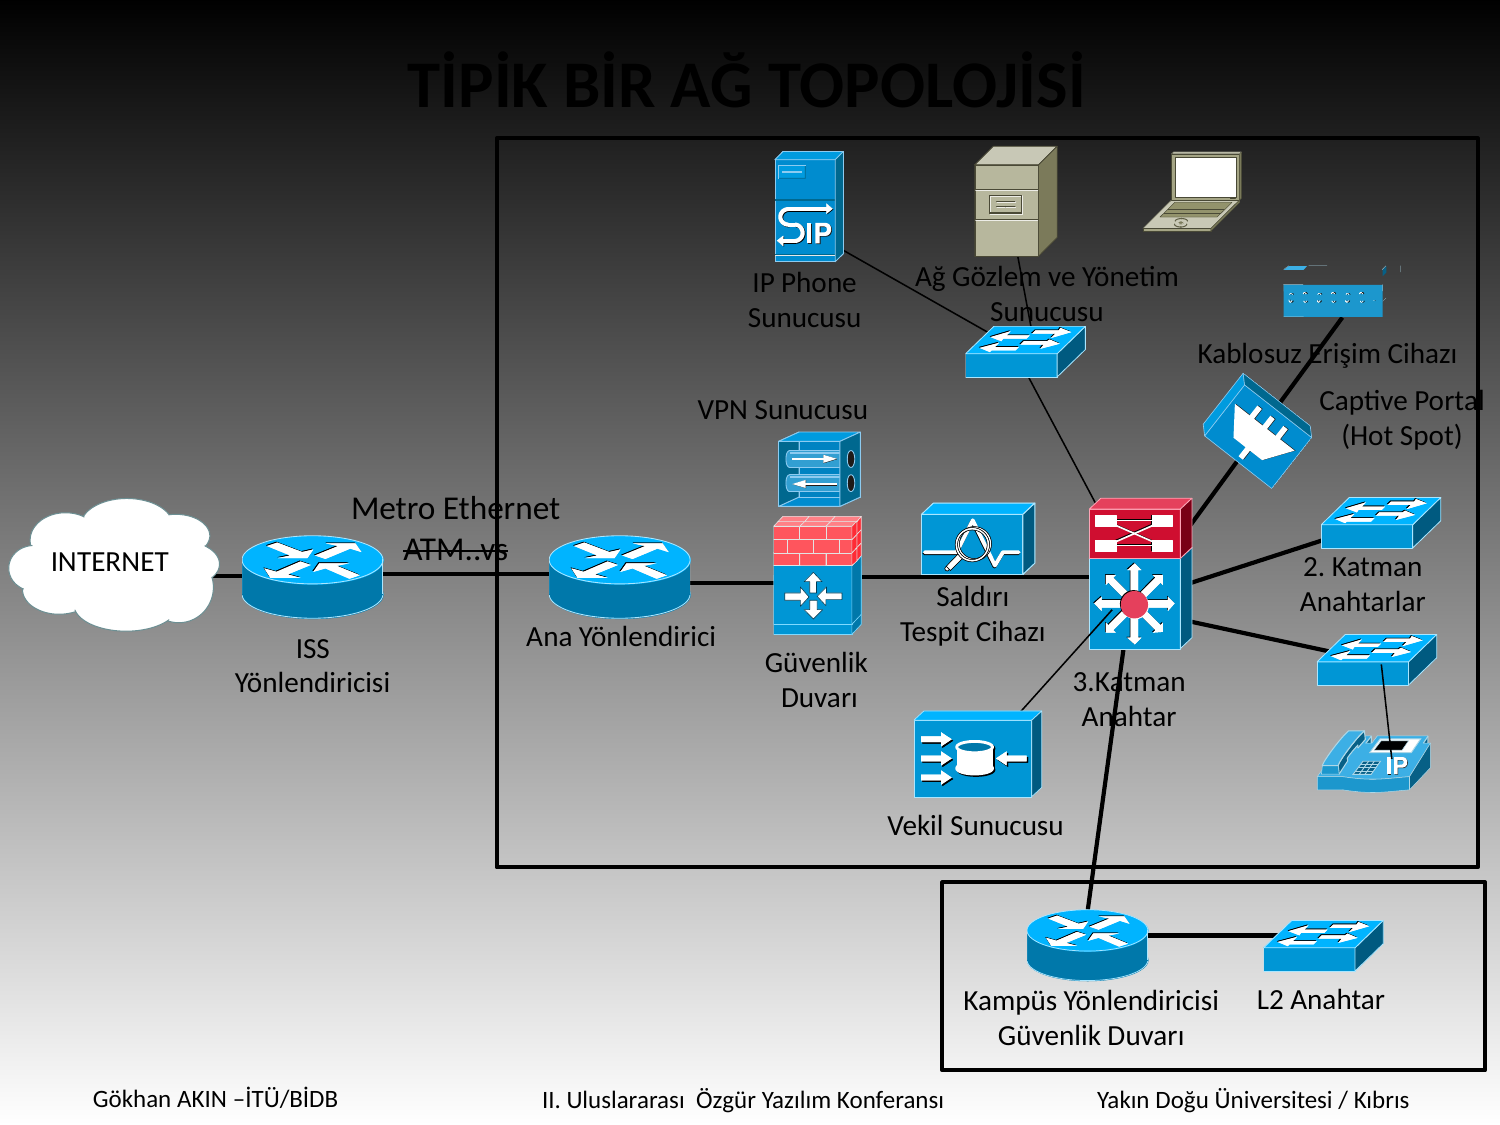

TİPİK BİR AĞ TOPOLOJİSİ
Ağ Gözlem ve Yönetim Sunucusu
IP Phone
Sunucusu
Kablosuz Erişim Cihazı
Captive Portal
(Hot Spot)
VPN Sunucusu
Metro Ethernet
ATM..vs
INTERNET
2. Katman
Anahtarlar
Saldırı
Tespit Cihazı
Ana Yönlendirici
ISS
Yönlendiricisi
Güvenlik
Duvarı
3.Katman
Anahtar
Vekil Sunucusu
L2 Anahtar
Kampüs Yönlendiricisi
Güvenlik Duvarı